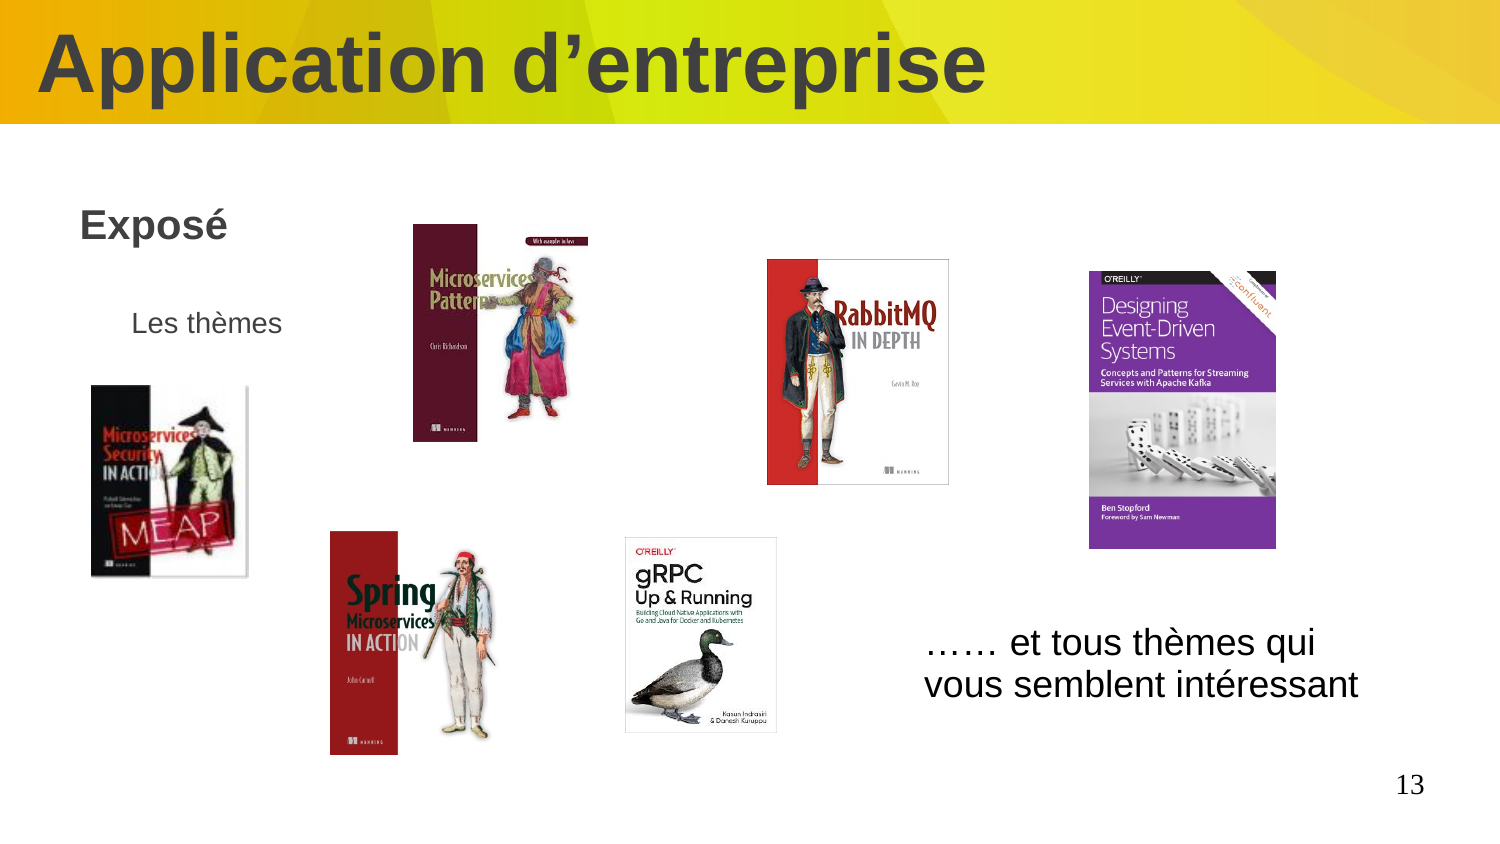

Application d’entreprise
Exposé
Les thèmes
…… et tous thèmes qui
vous semblent intéressant
13